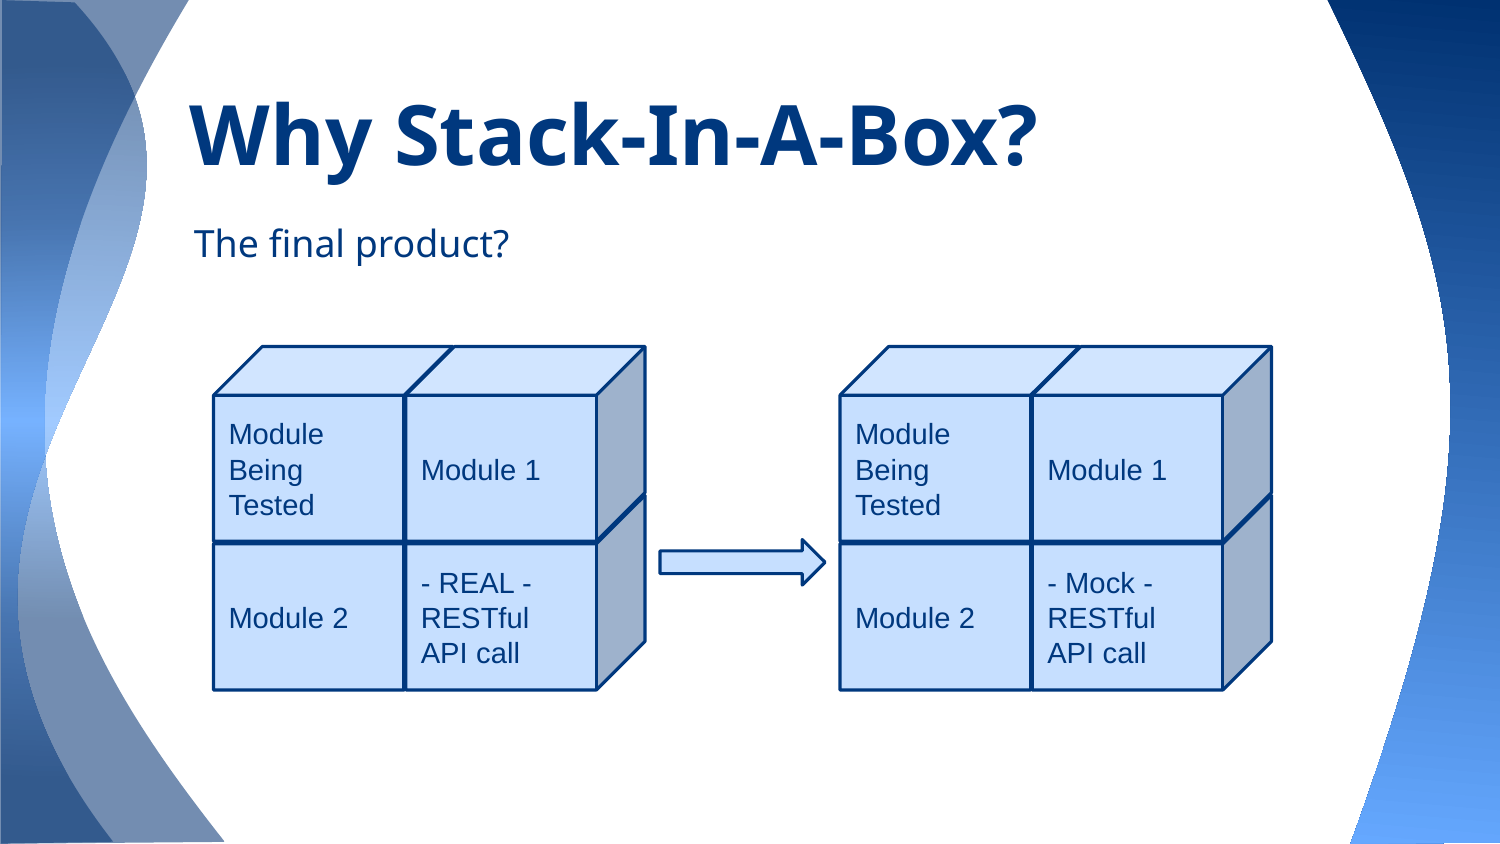

Why Stack-In-A-Box?
# The final product?
Module Being Tested
Module 1
Module 2
- REAL -
RESTful API call
Module Being Tested
Module 1
Module 2
- Mock -
RESTful API call